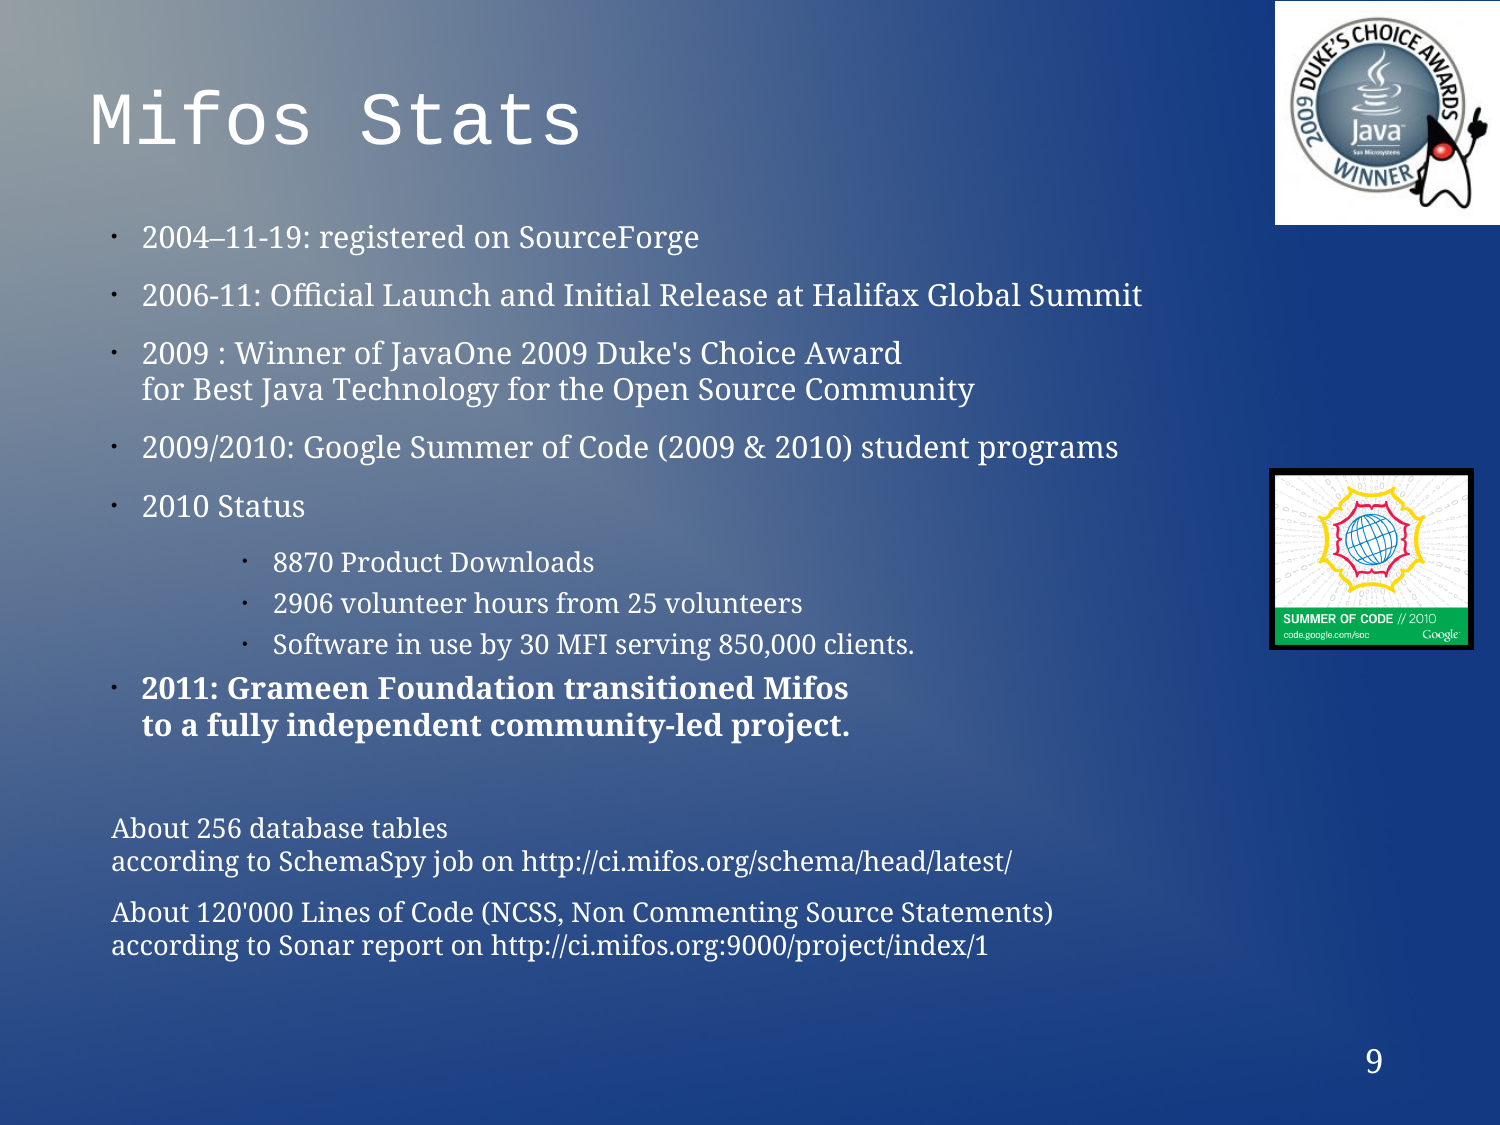

Mifos Stats
# 2004–11-19: registered on SourceForge
2006-11: Official Launch and Initial Release at Halifax Global Summit
2009 : Winner of JavaOne 2009 Duke's Choice Award
for Best Java Technology for the Open Source Community
2009/2010: Google Summer of Code (2009 & 2010) student programs
2010 Status
8870 Product Downloads
2906 volunteer hours from 25 volunteers
Software in use by 30 MFI serving 850,000 clients.
2011: Grameen Foundation transitioned Mifos
to a fully independent community-led project.
About 256 database tables
according to SchemaSpy job on http://ci.mifos.org/schema/head/latest/
About 120'000 Lines of Code (NCSS, Non Commenting Source Statements)
according to Sonar report on http://ci.mifos.org:9000/project/index/1